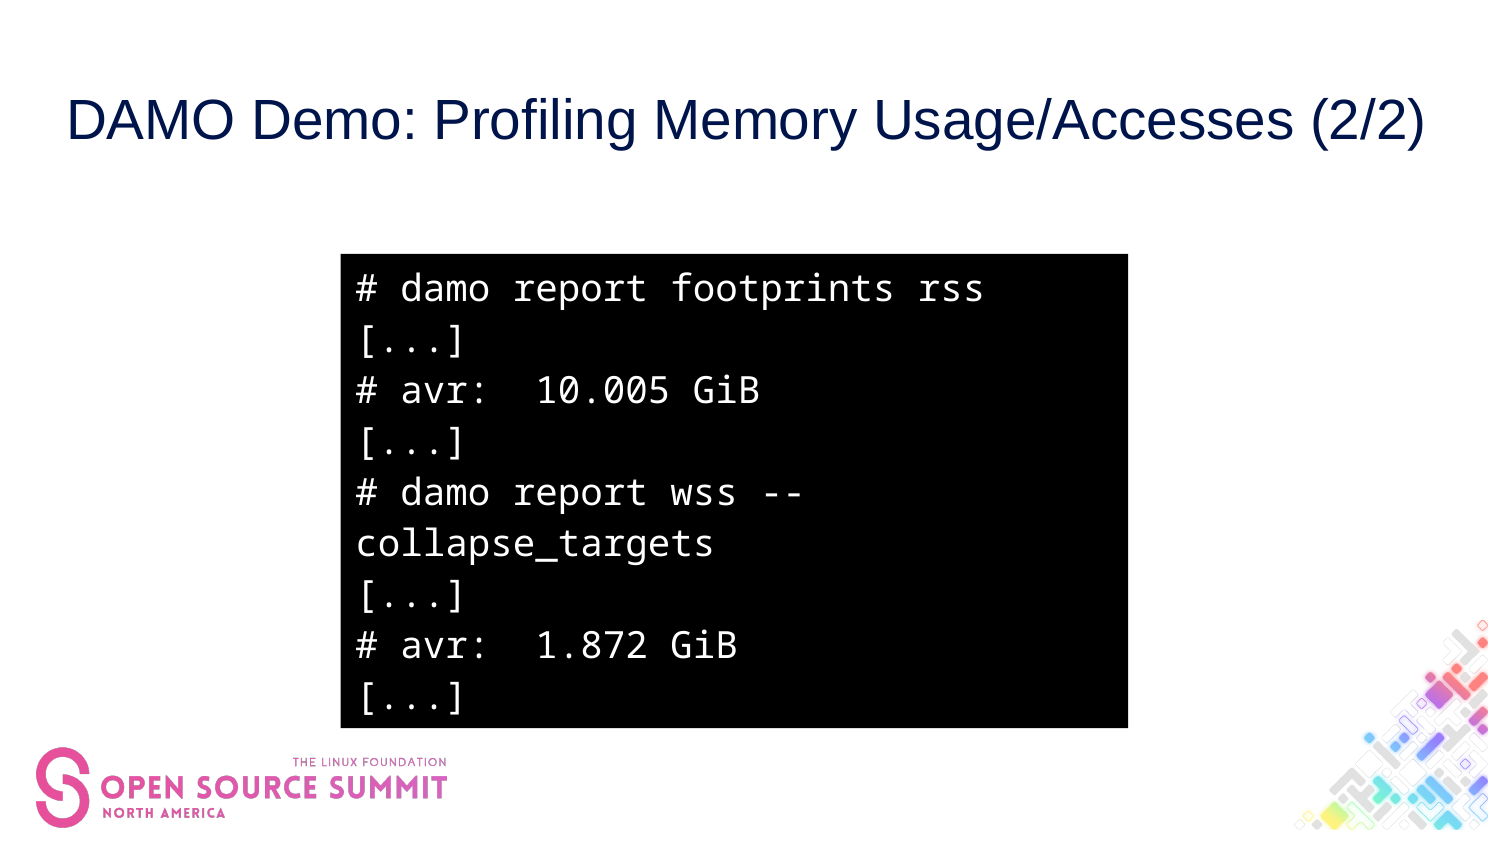

# DAMO Demo: Profiling Memory Usage/Accesses (2/2)
# damo report footprints rss
[...]
# avr: 10.005 GiB
[...]
# damo report wss --collapse_targets
[...]
# avr: 1.872 GiB
[...]